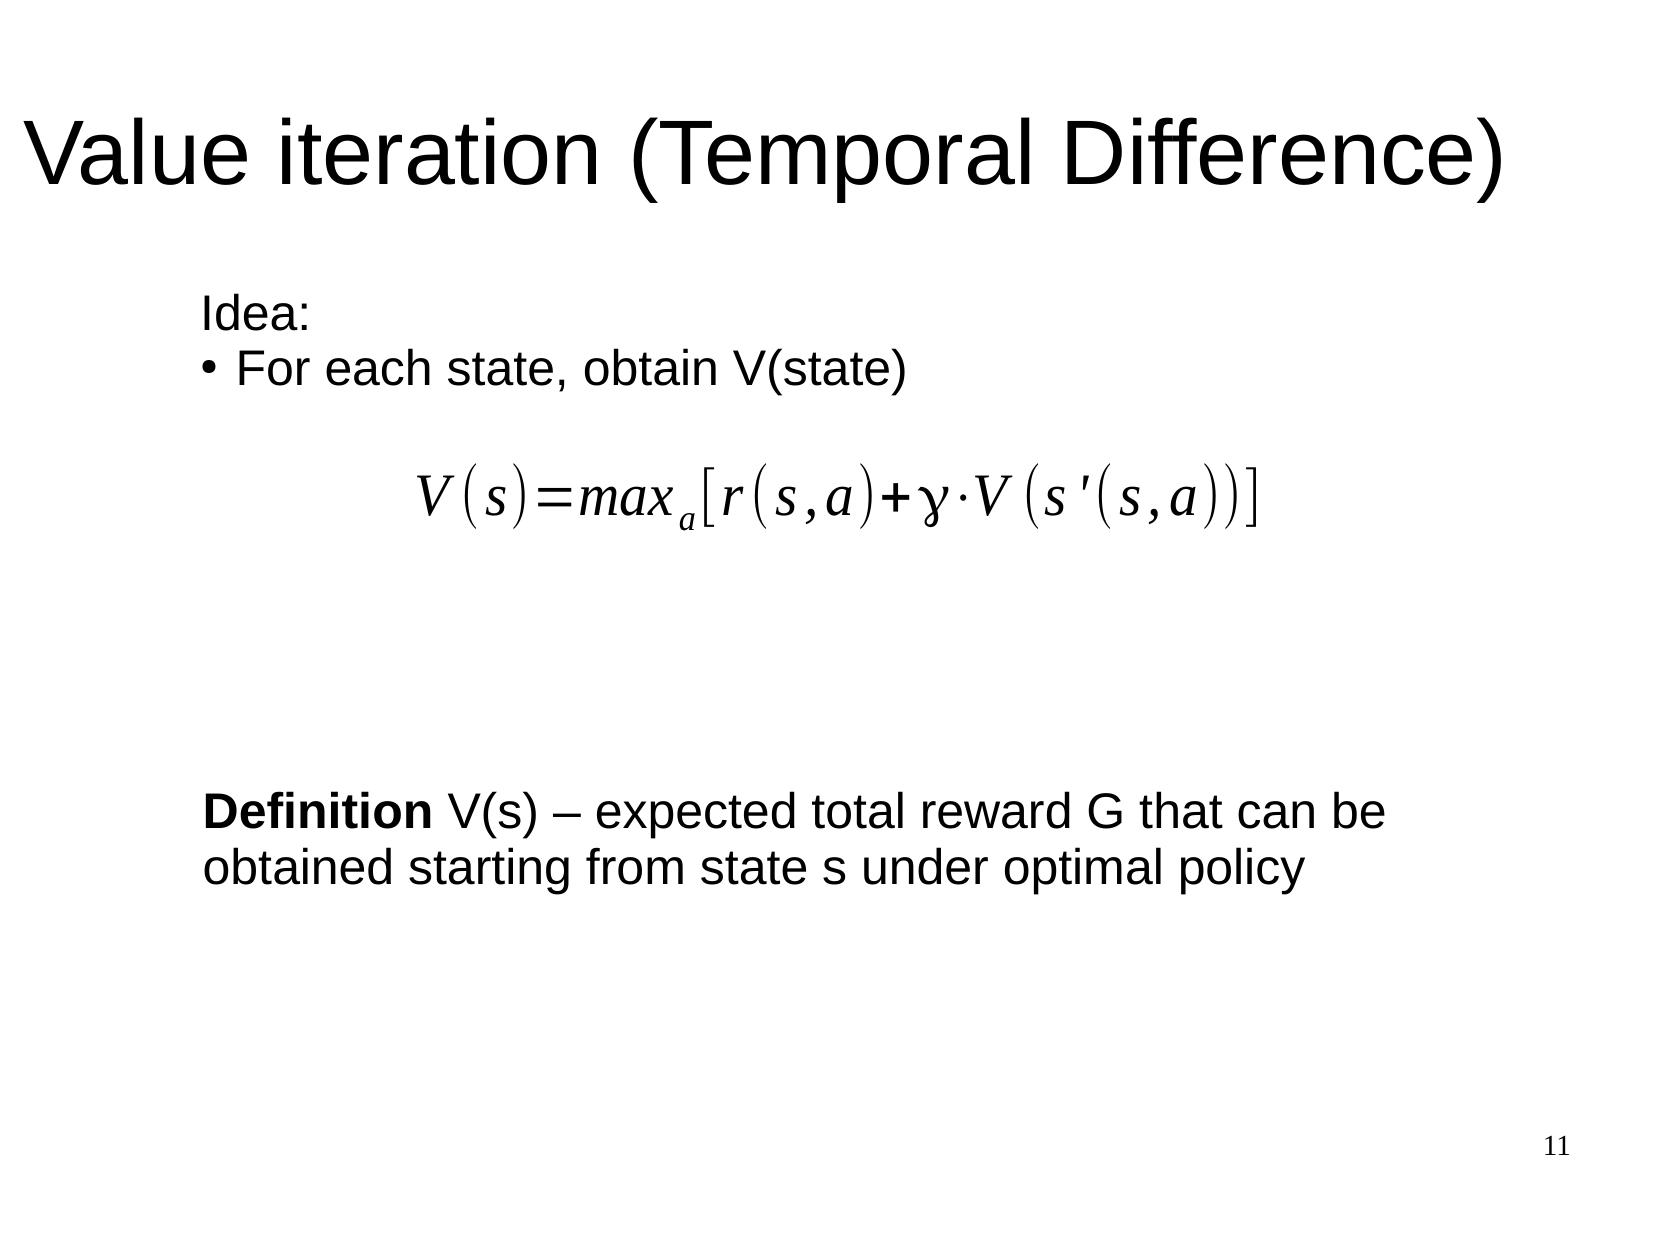

# Value iteration (Temporal Difference)
Idea:
For each state, obtain V(state)
Definition V(s) – expected total reward G that can be obtained starting from state s under optimal policy
11